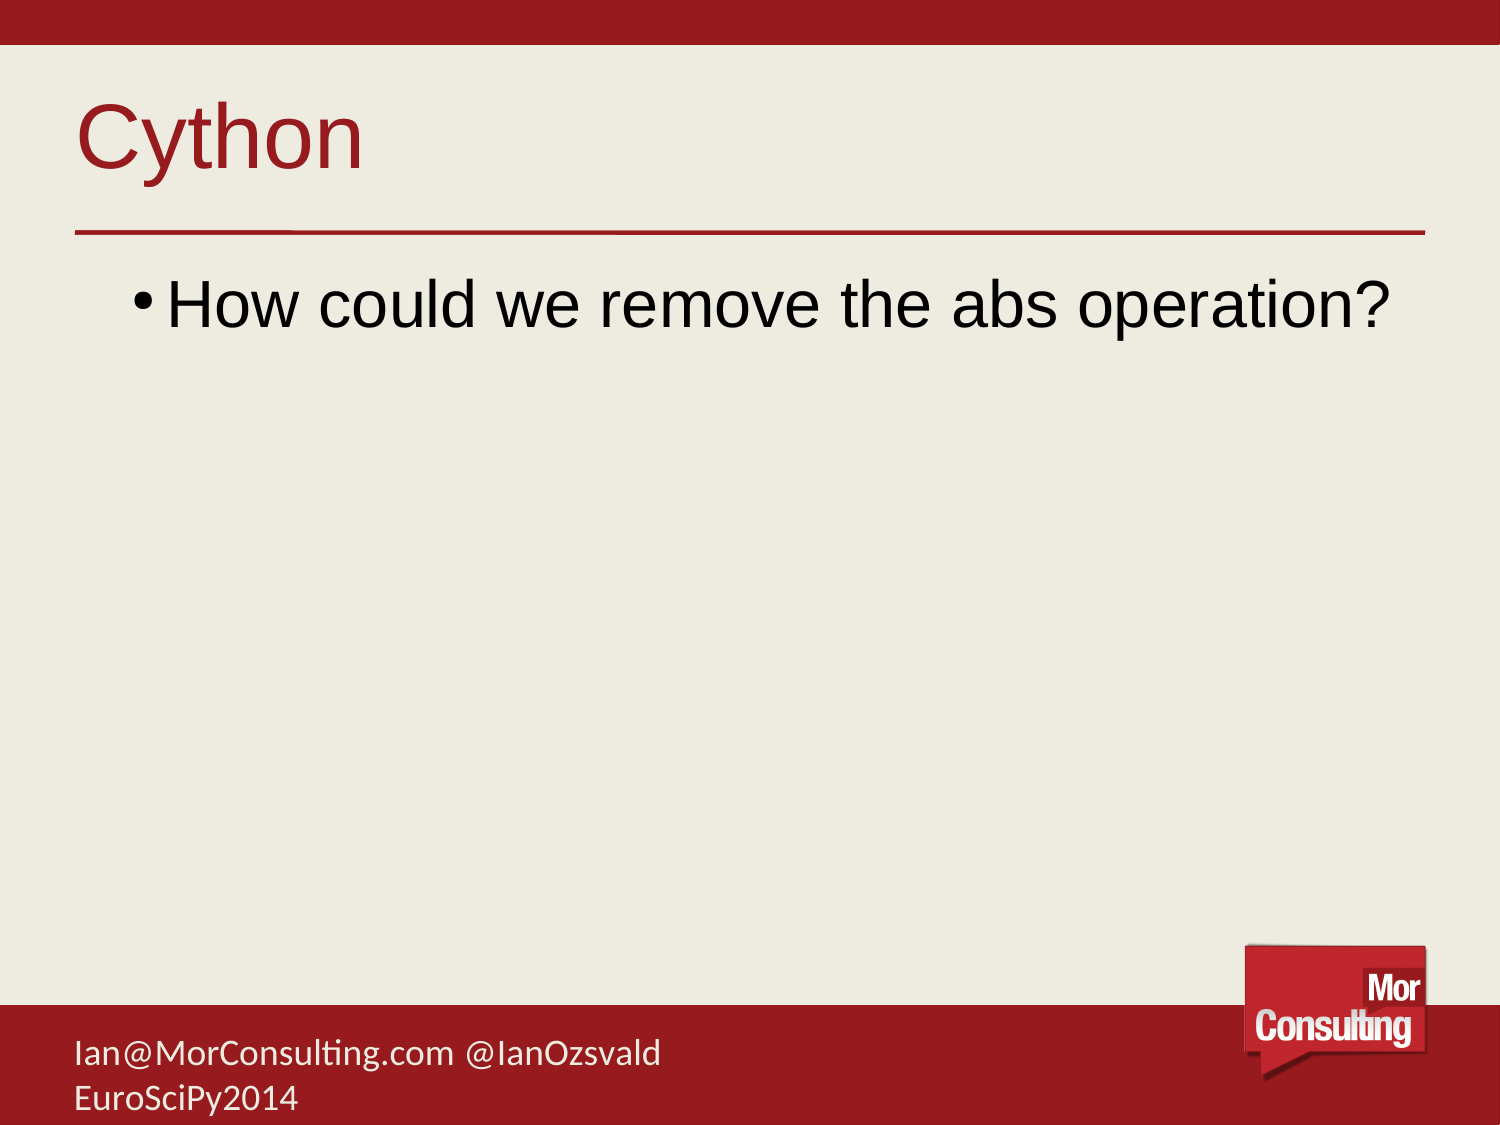

# Cython
How could we remove the abs operation?